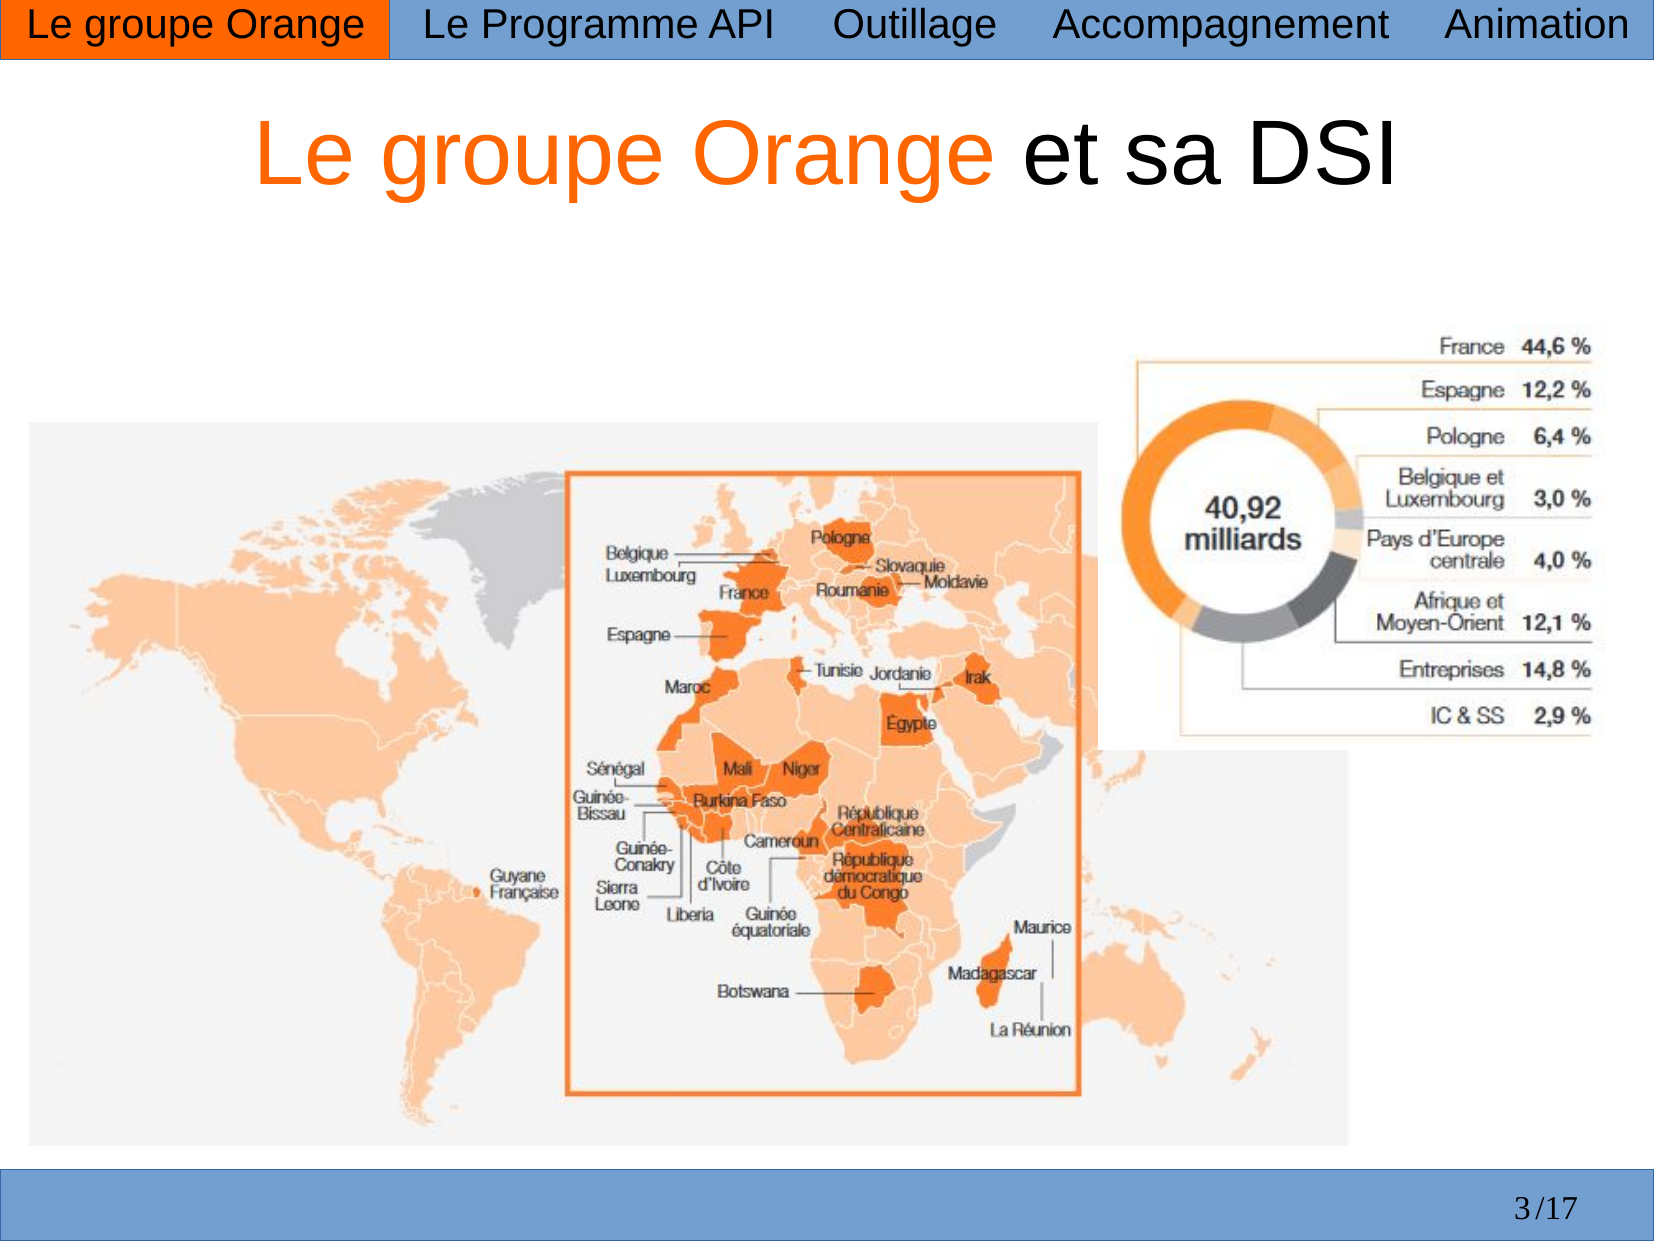

Le groupe Orange Le Programme API Outillage Accompagnement Animation
# Le groupe Orange et sa DSI
3
/17